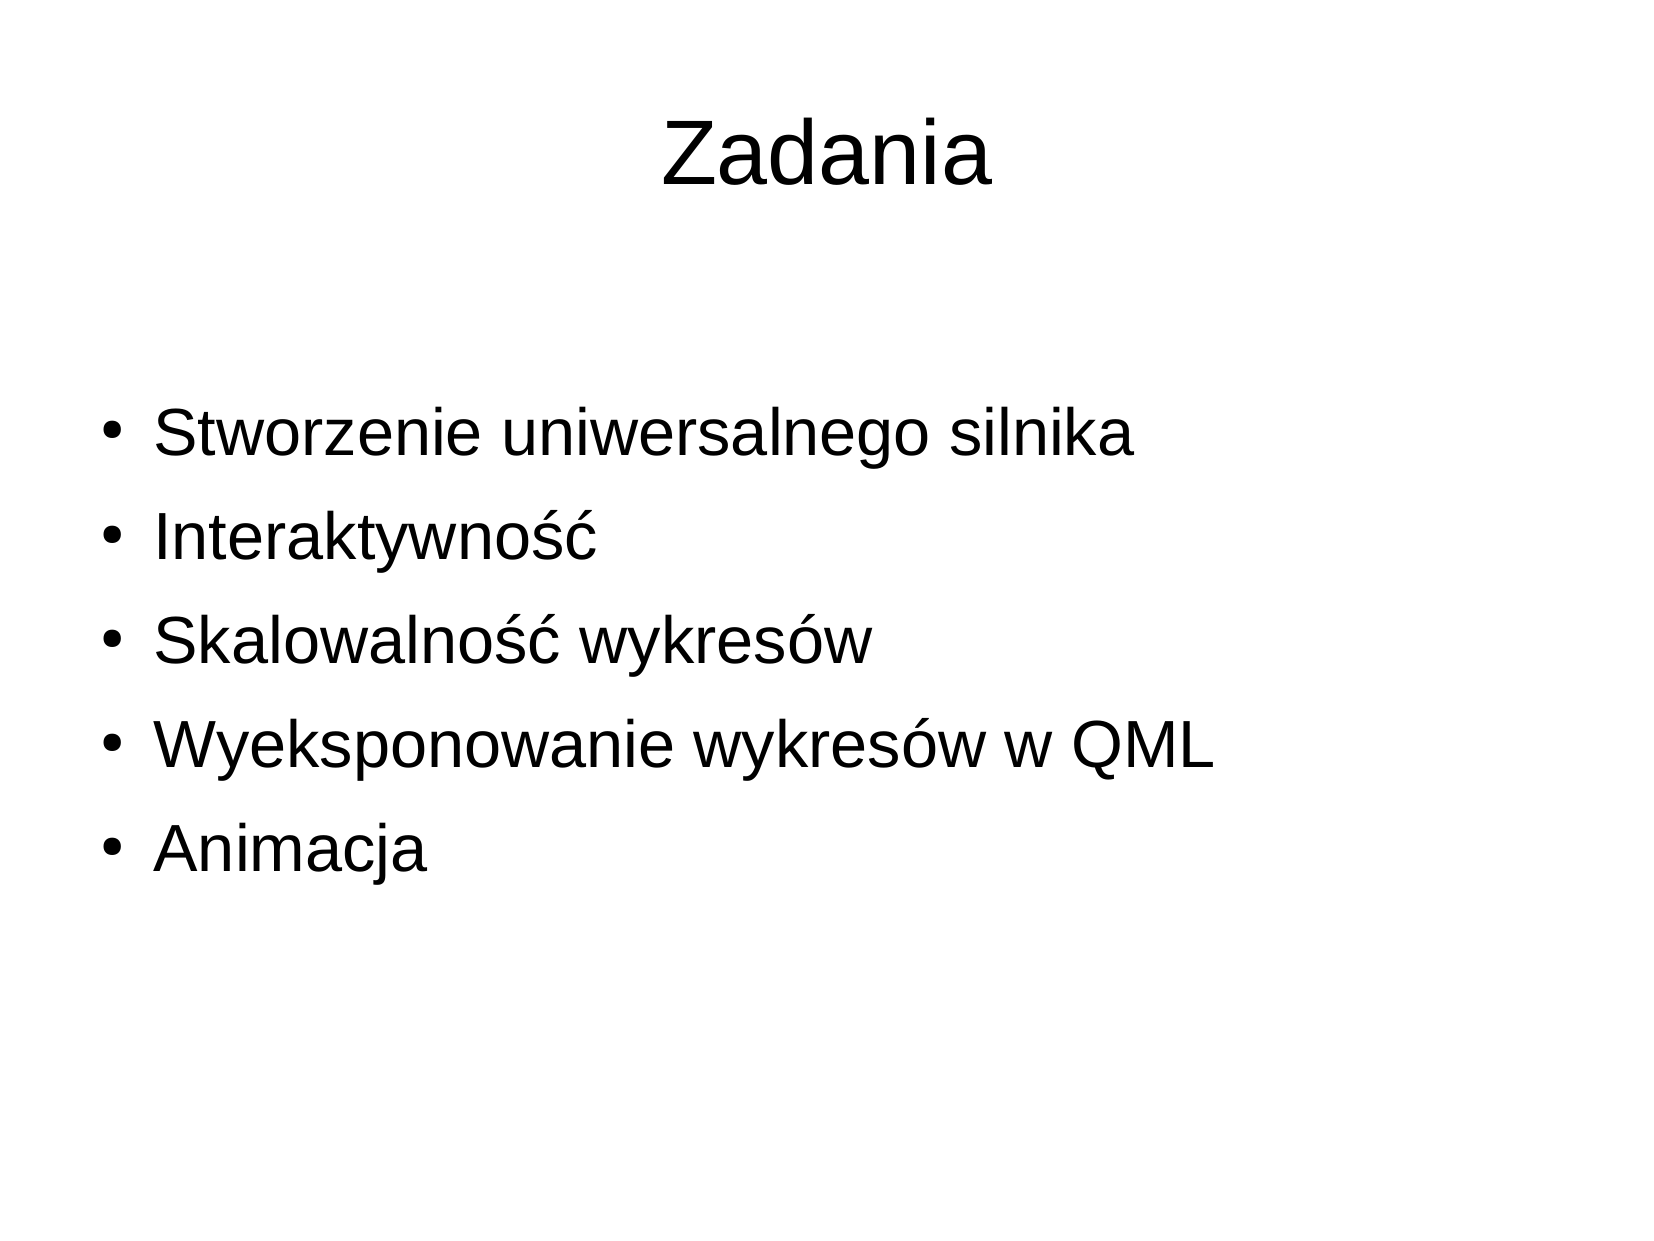

# Zadania
Stworzenie uniwersalnego silnika
Interaktywność
Skalowalność wykresów
Wyeksponowanie wykresów w QML
Animacja